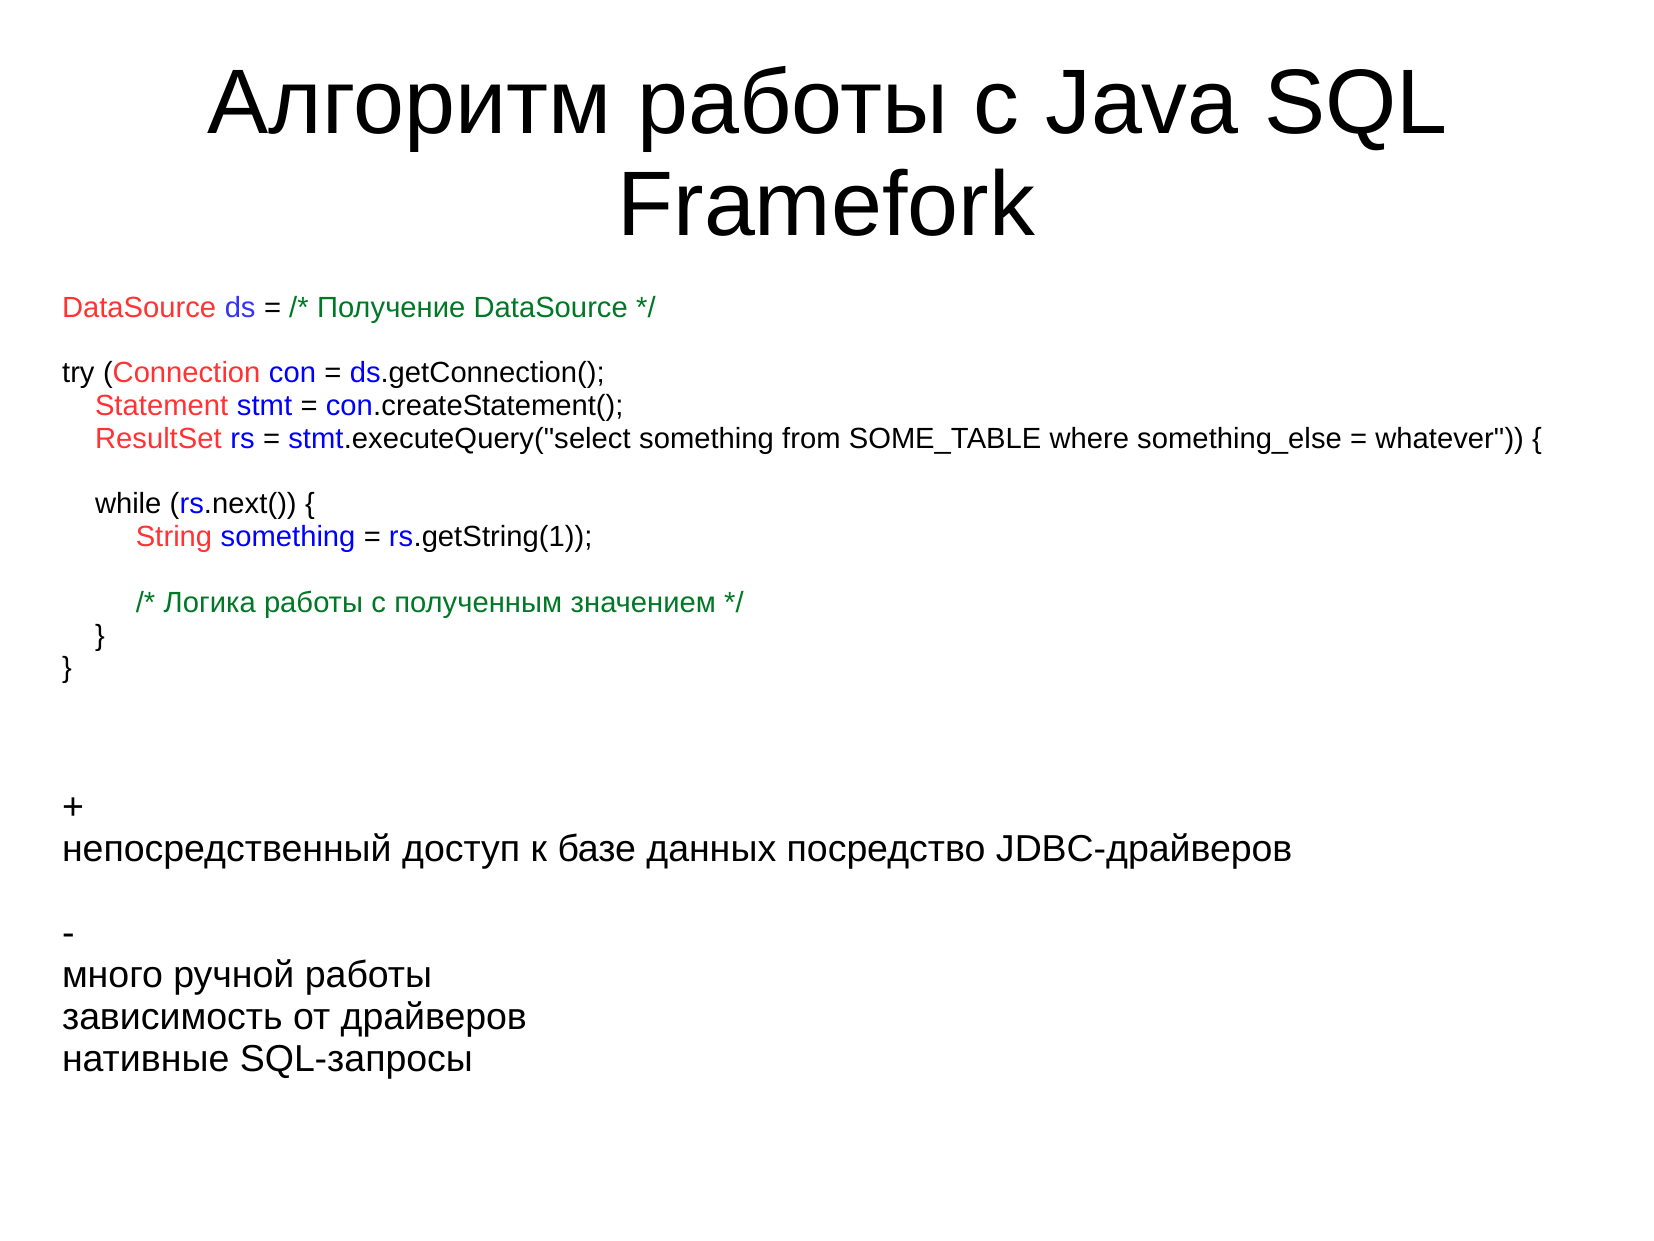

# Алгоритм работы с Java SQL Framefork
DataSource ds = /* Получение DataSource */
try (Connection con = ds.getConnection();
 Statement stmt = con.createStatement();
 ResultSet rs = stmt.executeQuery("select something from SOME_TABLE where something_else = whatever")) {
 while (rs.next()) {
	String something = rs.getString(1));
	/* Логика работы с полученным значением */
 }
}
+
непосредственный доступ к базе данных посредство JDBC-драйверов
-
много ручной работы
зависимость от драйверов
нативные SQL-запросы